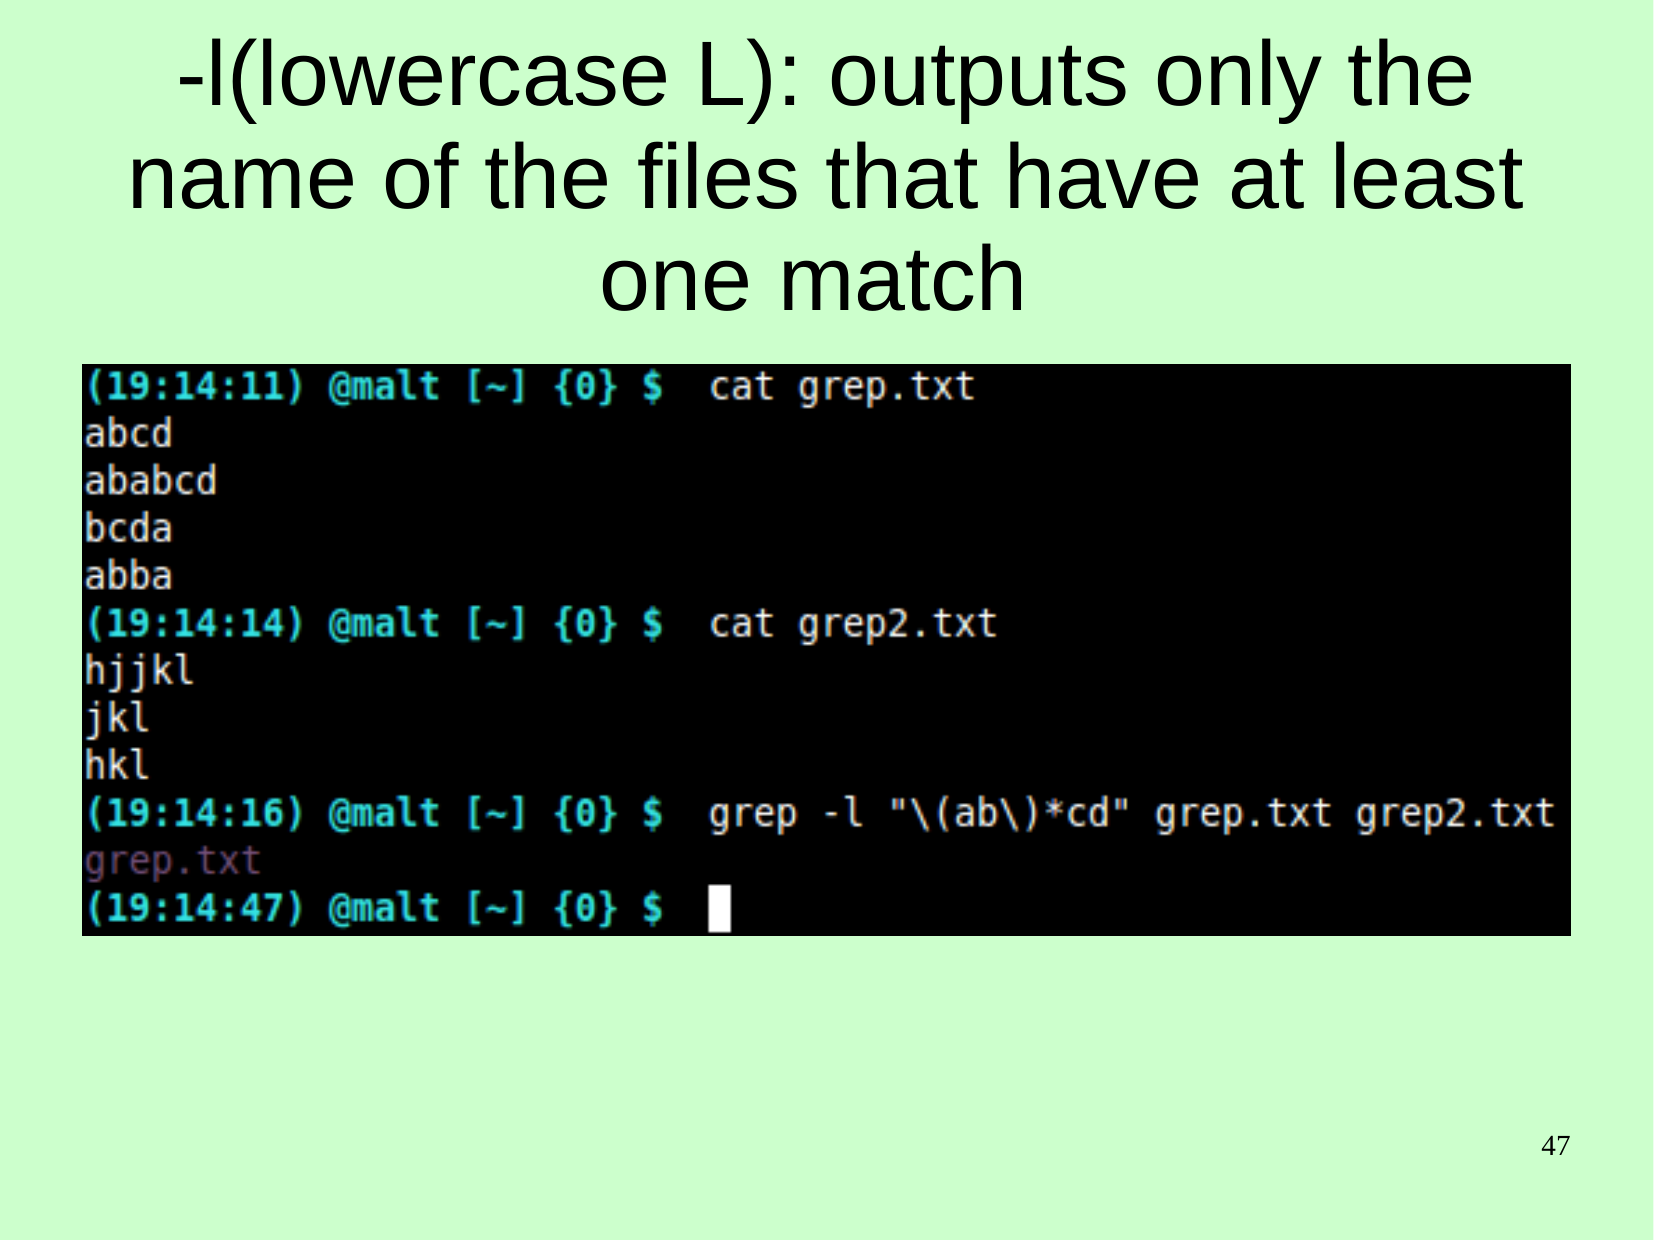

# -l(lowercase L): outputs only the name of the files that have at least one match
47